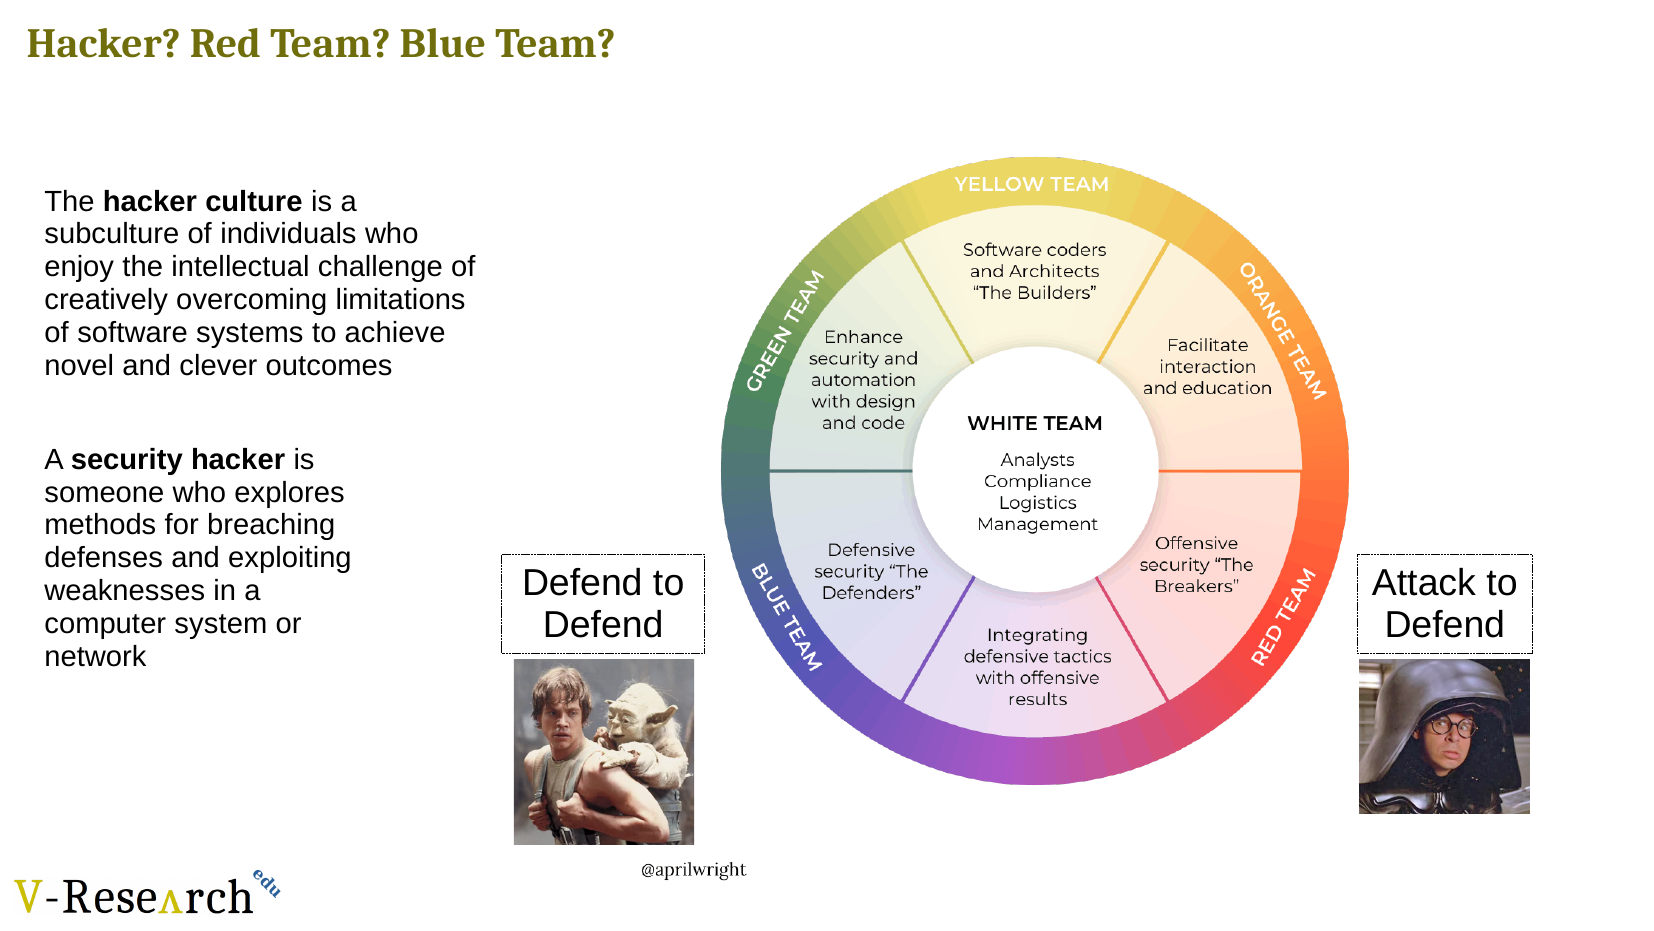

Hacker? Red Team? Blue Team?
The hacker culture is a subculture of individuals who enjoy the intellectual challenge of creatively overcoming limitations of software systems to achieve novel and clever outcomes
A security hacker is someone who explores methods for breaching defenses and exploiting weaknesses in a computer system or network
Defend to
Defend
Attack to
Defend
edu